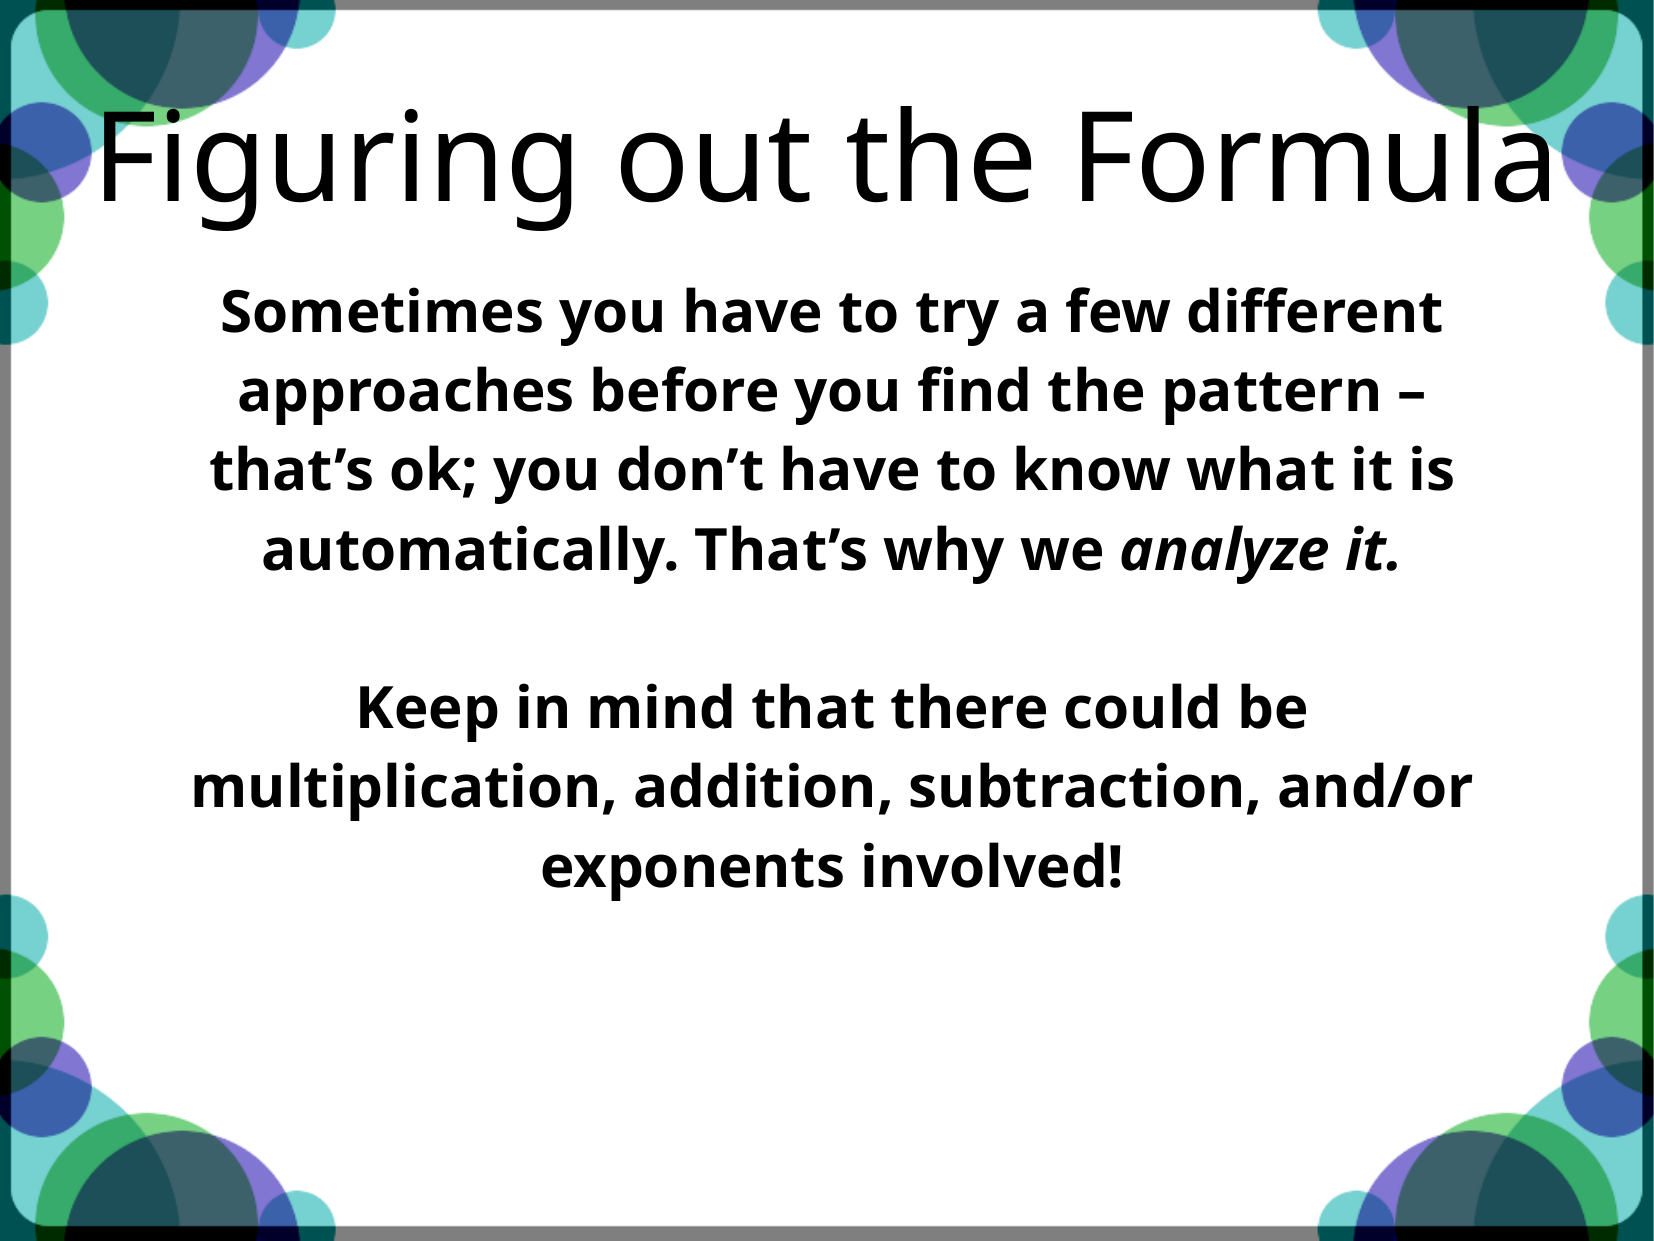

# Figuring out the Formula
Sometimes you have to try a few different approaches before you find the pattern –
that’s ok; you don’t have to know what it is automatically. That’s why we analyze it.
Keep in mind that there could be multiplication, addition, subtraction, and/or exponents involved!